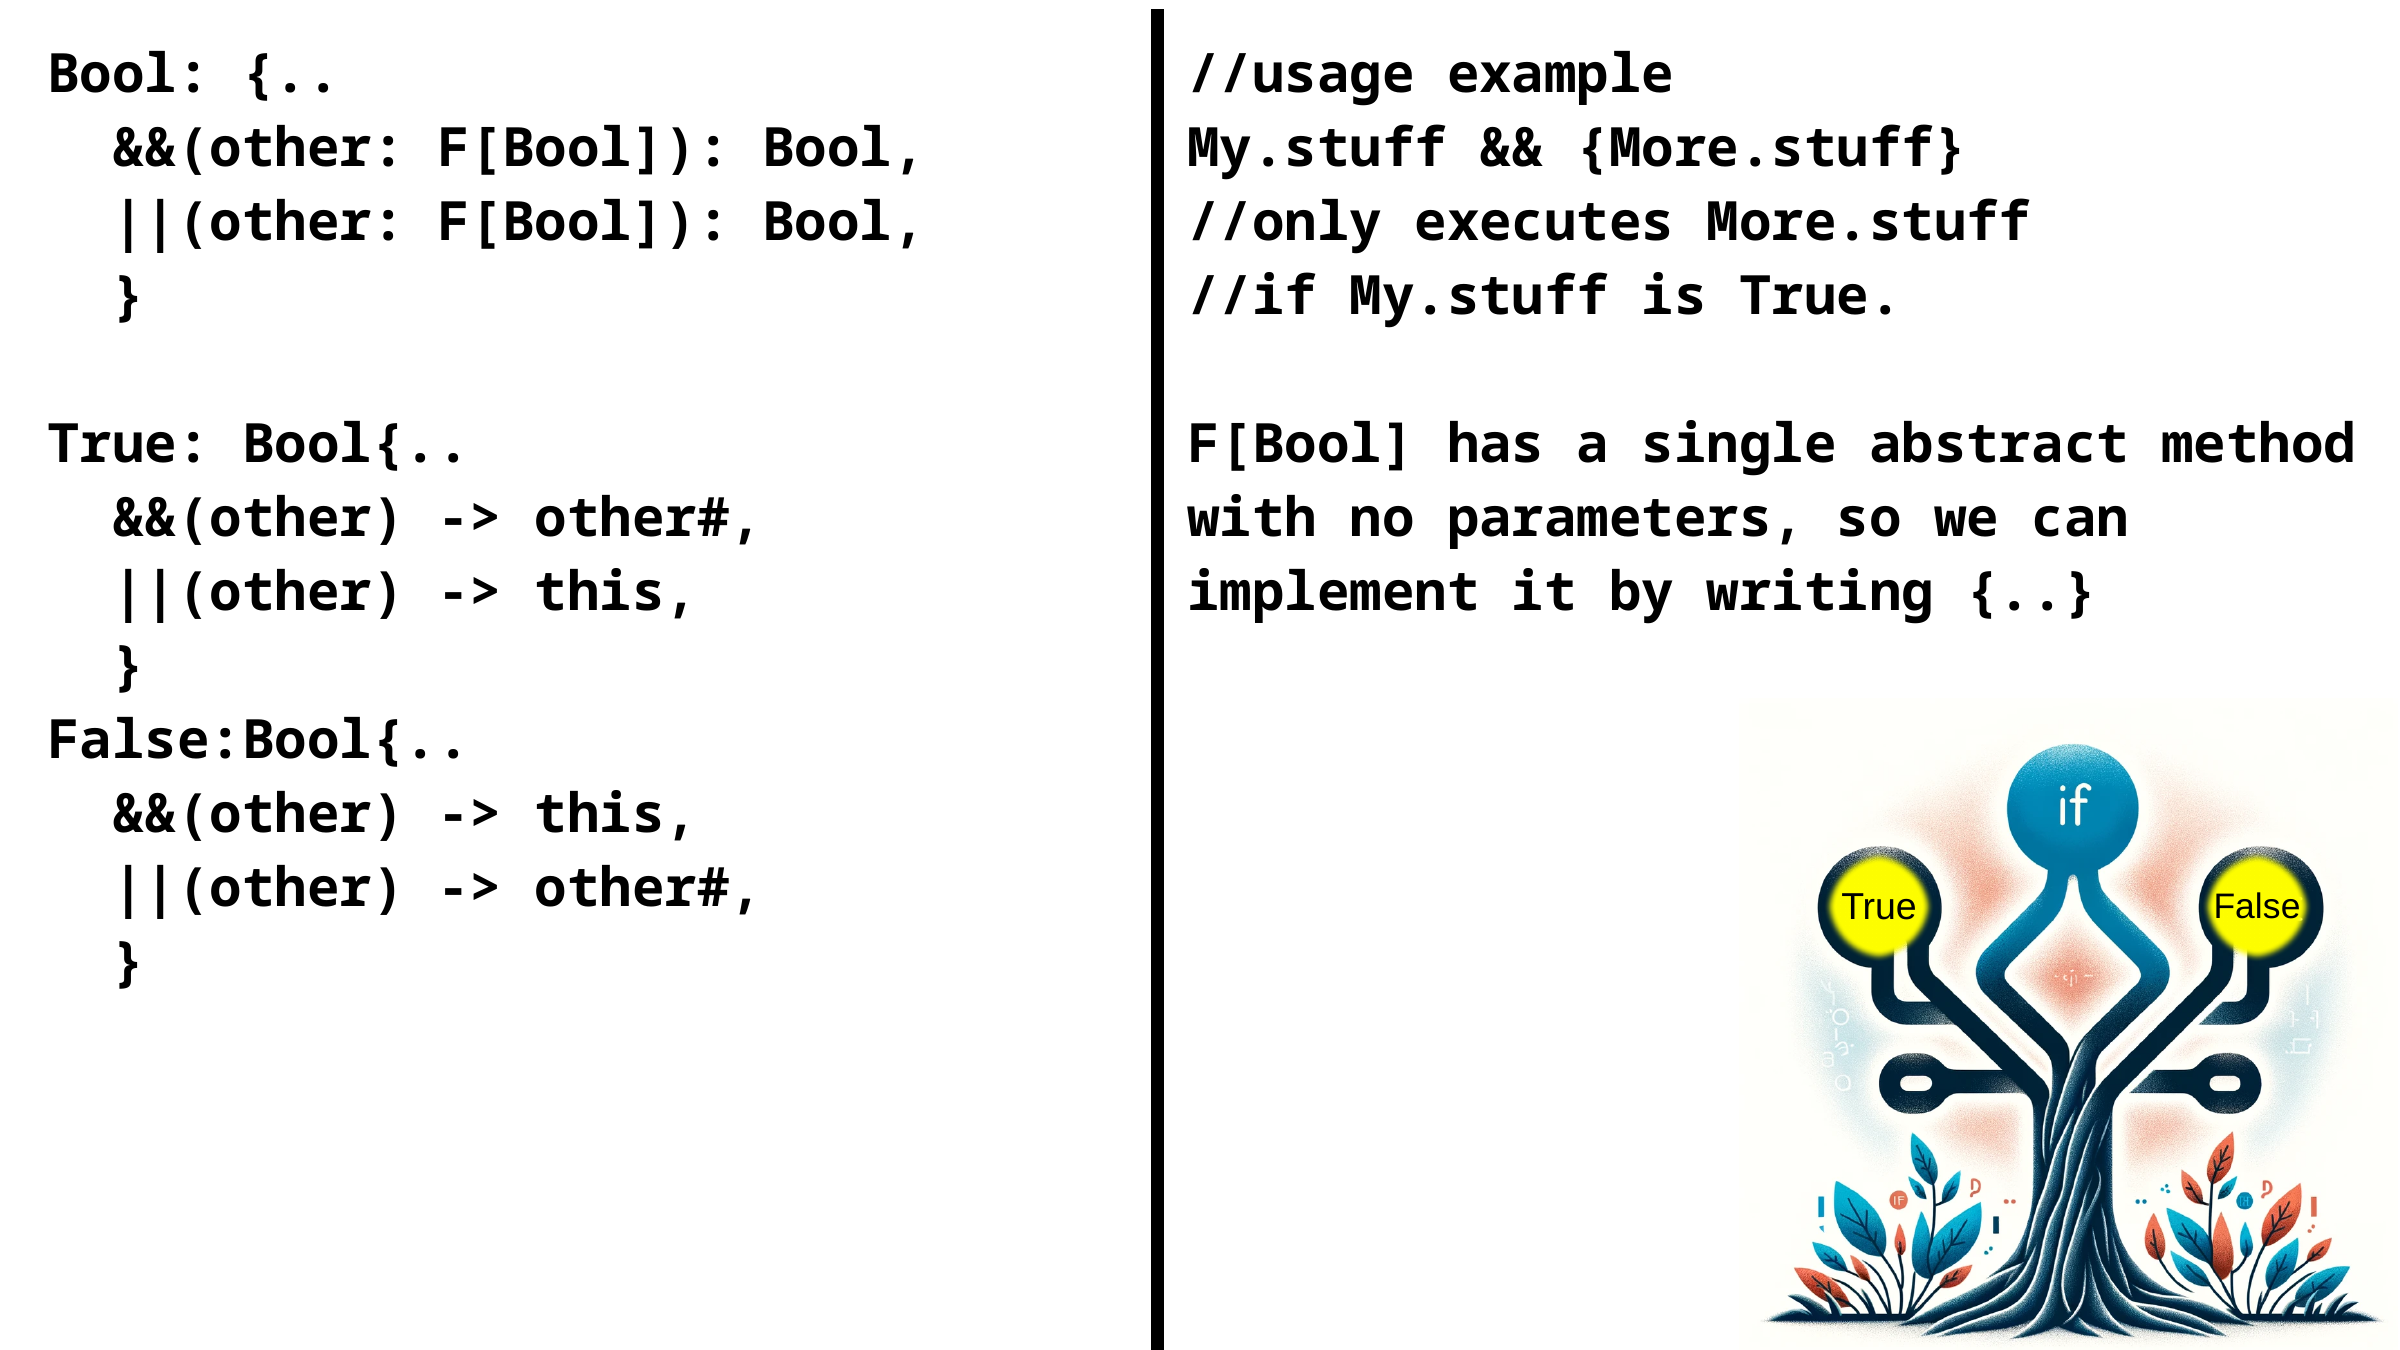

Bool: {..
 &&(other: F[Bool]): Bool,
 ||(other: F[Bool]): Bool,
 }
True: Bool{..
 &&(other) -> other#,
 ||(other) -> this,
 }
False:Bool{..
 &&(other) -> this,
 ||(other) -> other#,
 }
//usage example
My.stuff && {More.stuff}
//only executes More.stuff
//if My.stuff is True.
F[Bool] has a single abstract method with no parameters, so we can implement it by writing {..}
True
False